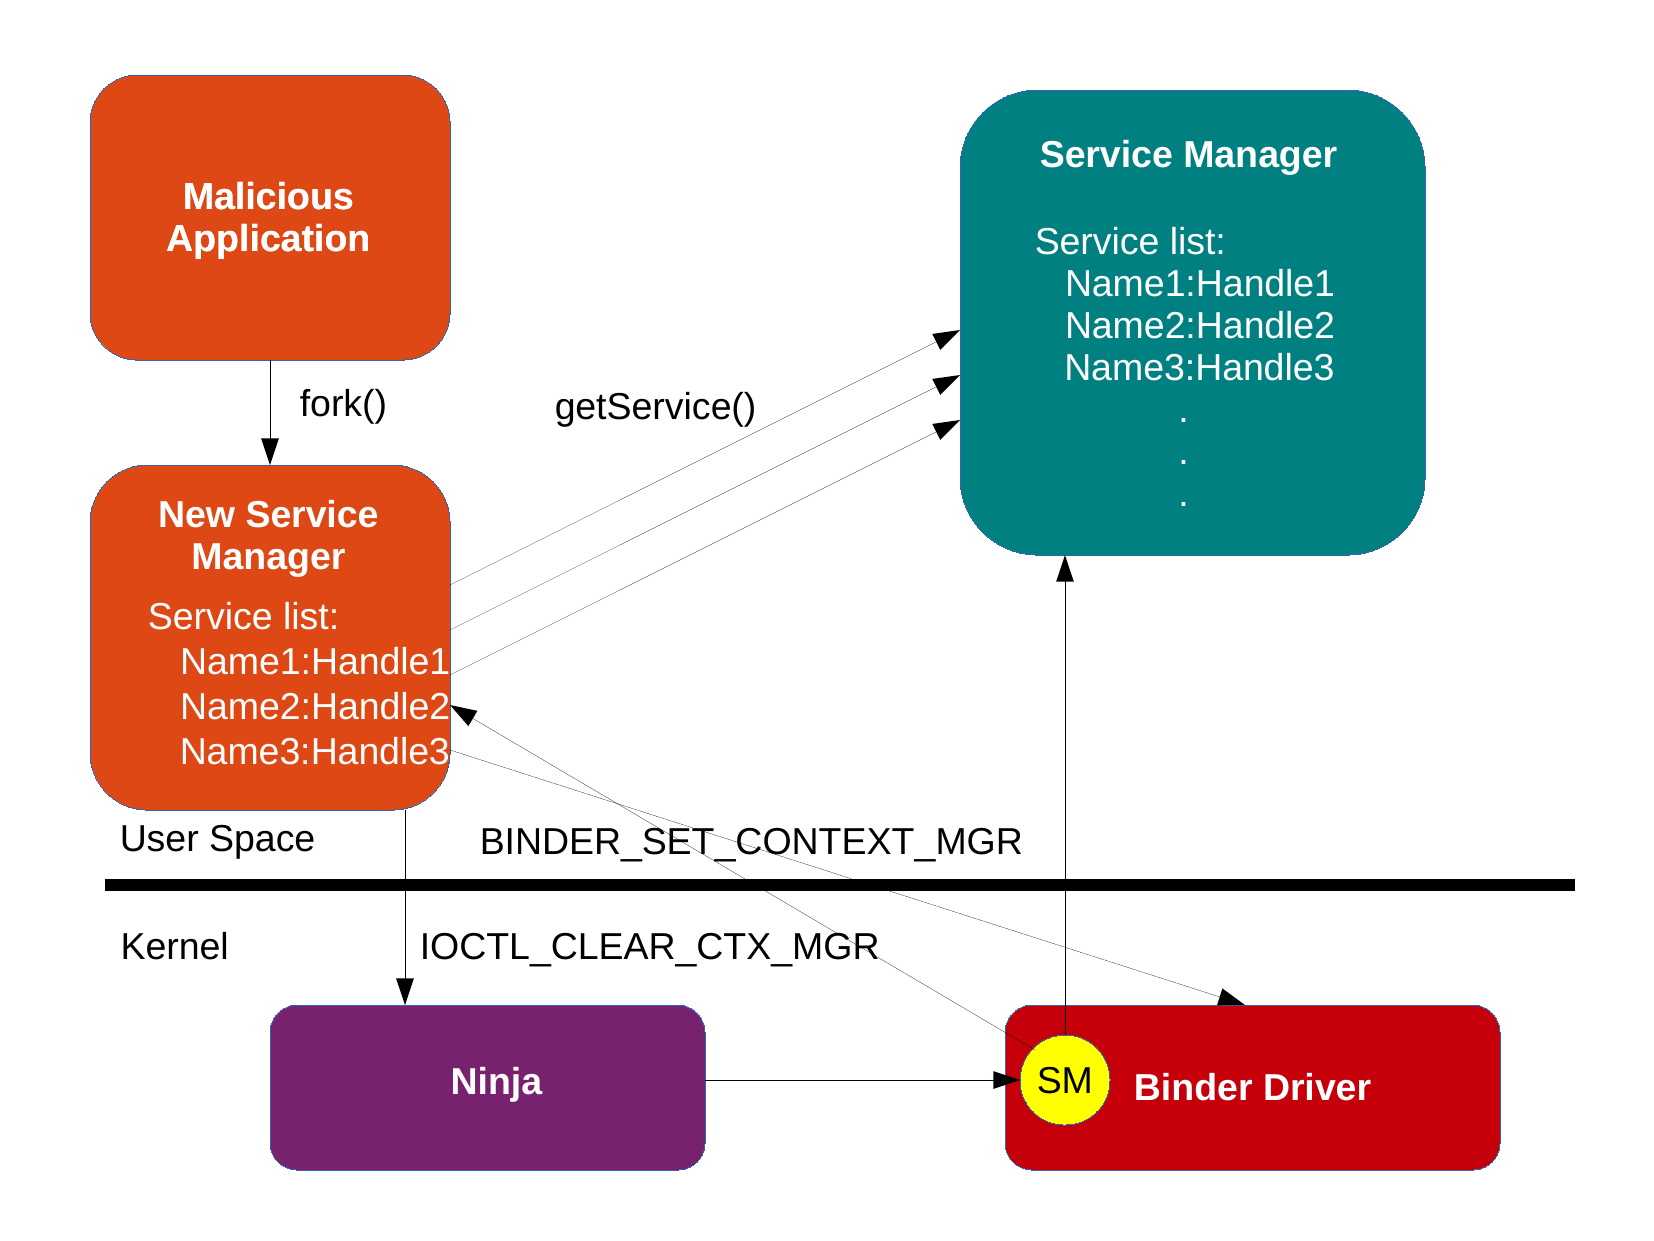

Service Manager
Malicious Application
Malicious Application
	Service list:
	Name1:Handle1
	Name2:Handle2
 Name3:Handle3
 .
 .
 .
fork()
getService()
New Service Manager
Service list:
	Name1:Handle1
	Name2:Handle2
	Name3:Handle3
User Space
BINDER_SET_CONTEXT_MGR
Kernel
IOCTL_CLEAR_CTX_MGR
Binder Driver
SM
Ninja